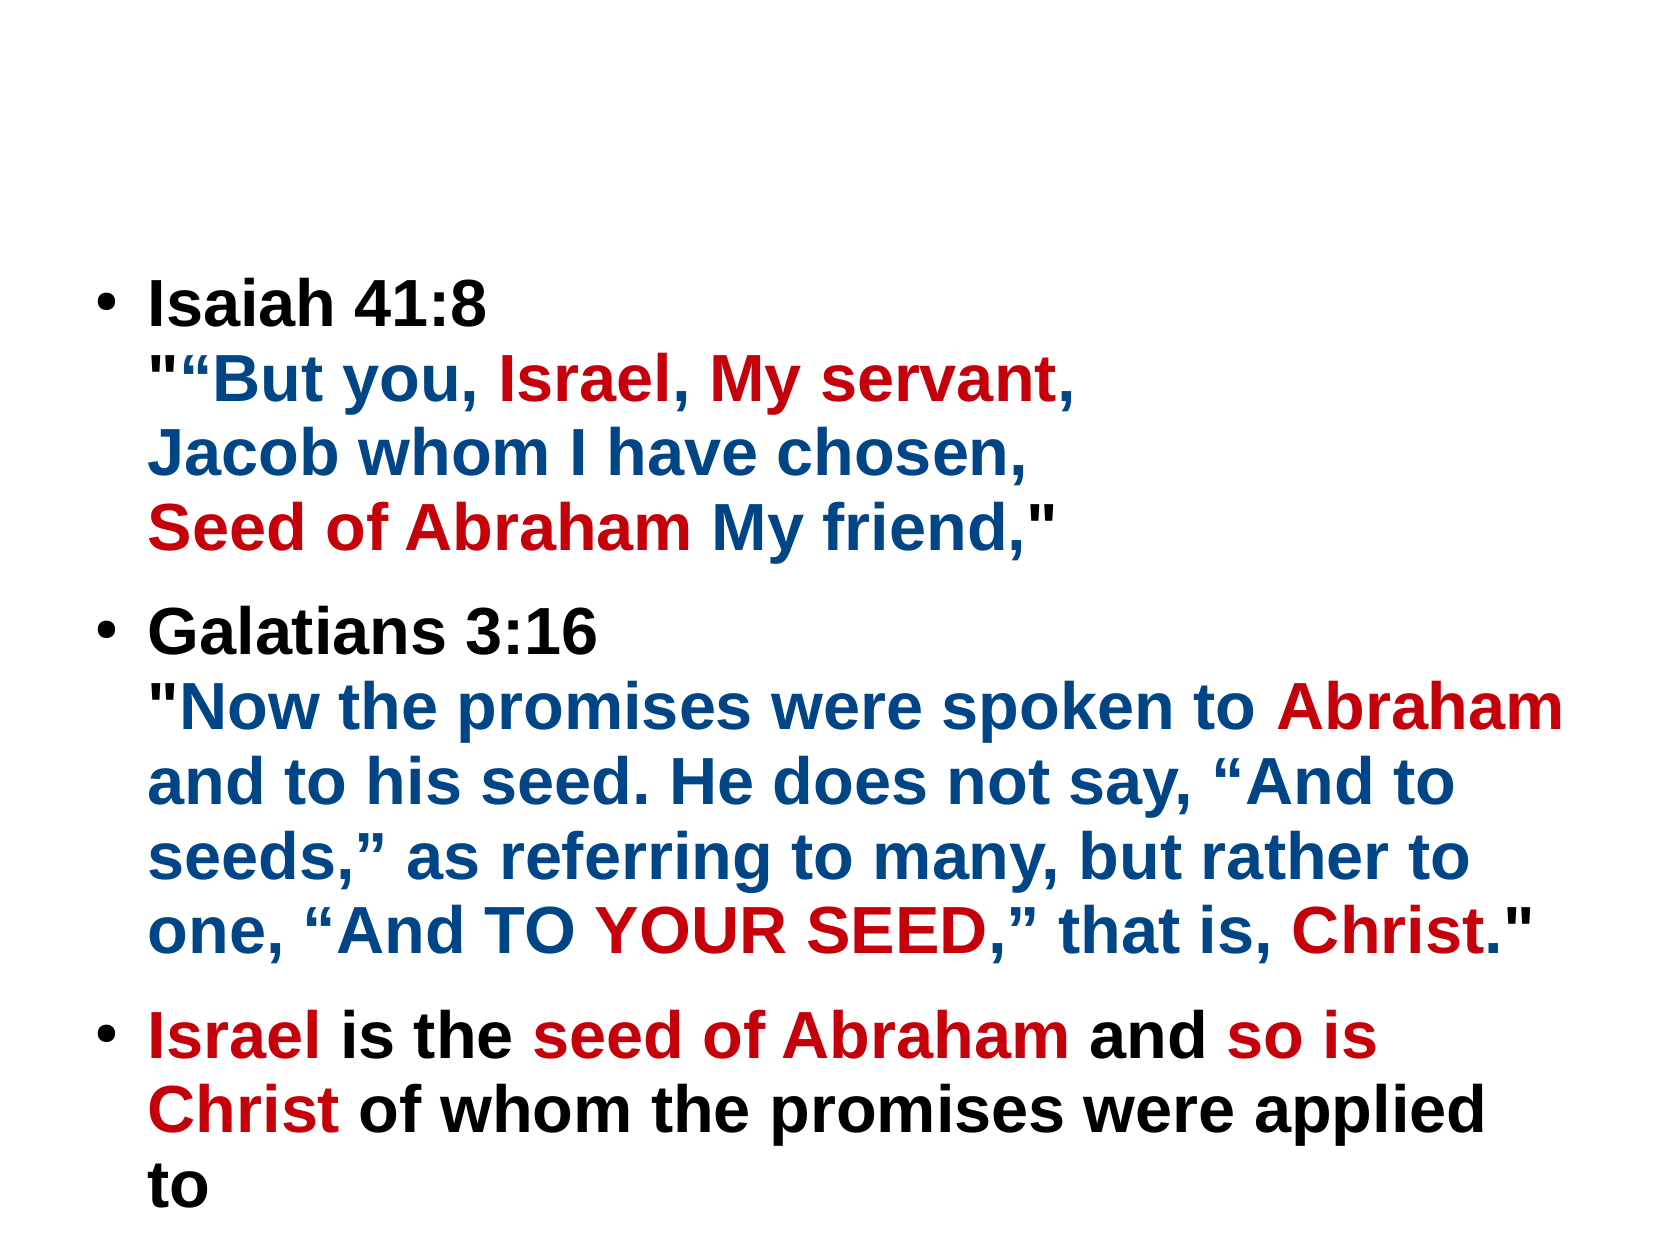

#
Isaiah 41:8
"“But you, Israel, My servant,
Jacob whom I have chosen,
Seed of Abraham My friend,"
Galatians 3:16
"Now the promises were spoken to Abraham and to his seed. He does not say, “And to seeds,” as referring to many, but rather to one, “And TO YOUR SEED,” that is, Christ."
Israel is the seed of Abraham and so is Christ of whom the promises were applied to